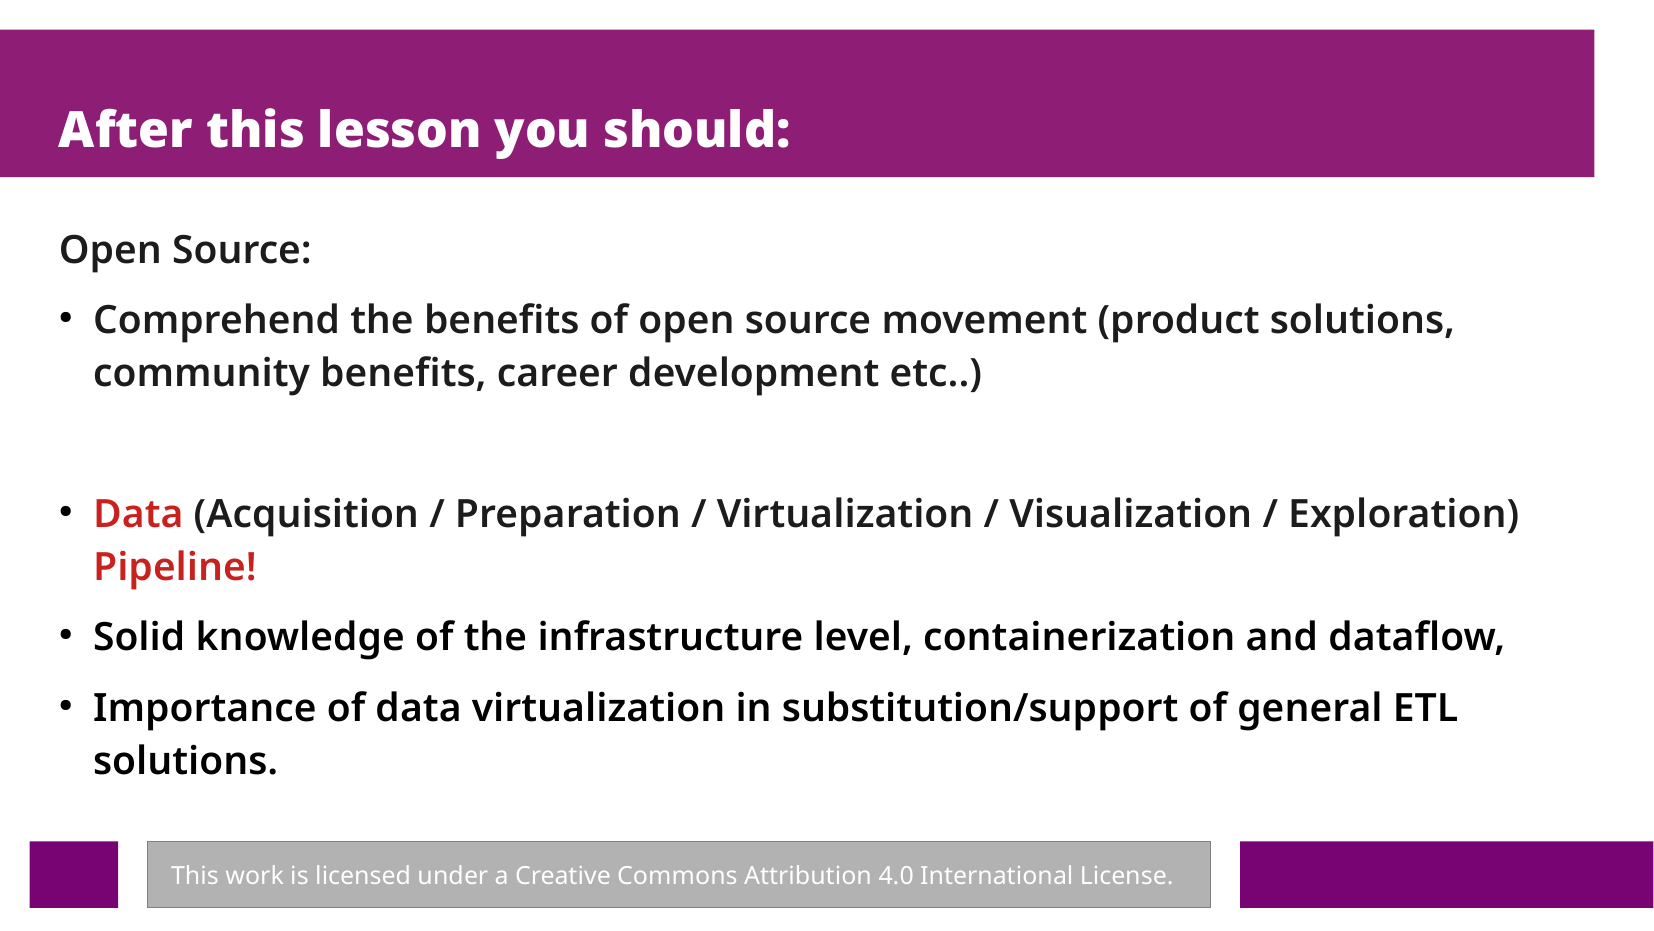

# After this lesson you should:
Open Source:
Comprehend the benefits of open source movement (product solutions, community benefits, career development etc..)
Data (Acquisition / Preparation / Virtualization / Visualization / Exploration) Pipeline!
Solid knowledge of the infrastructure level, containerization and dataflow,
Importance of data virtualization in substitution/support of general ETL solutions.